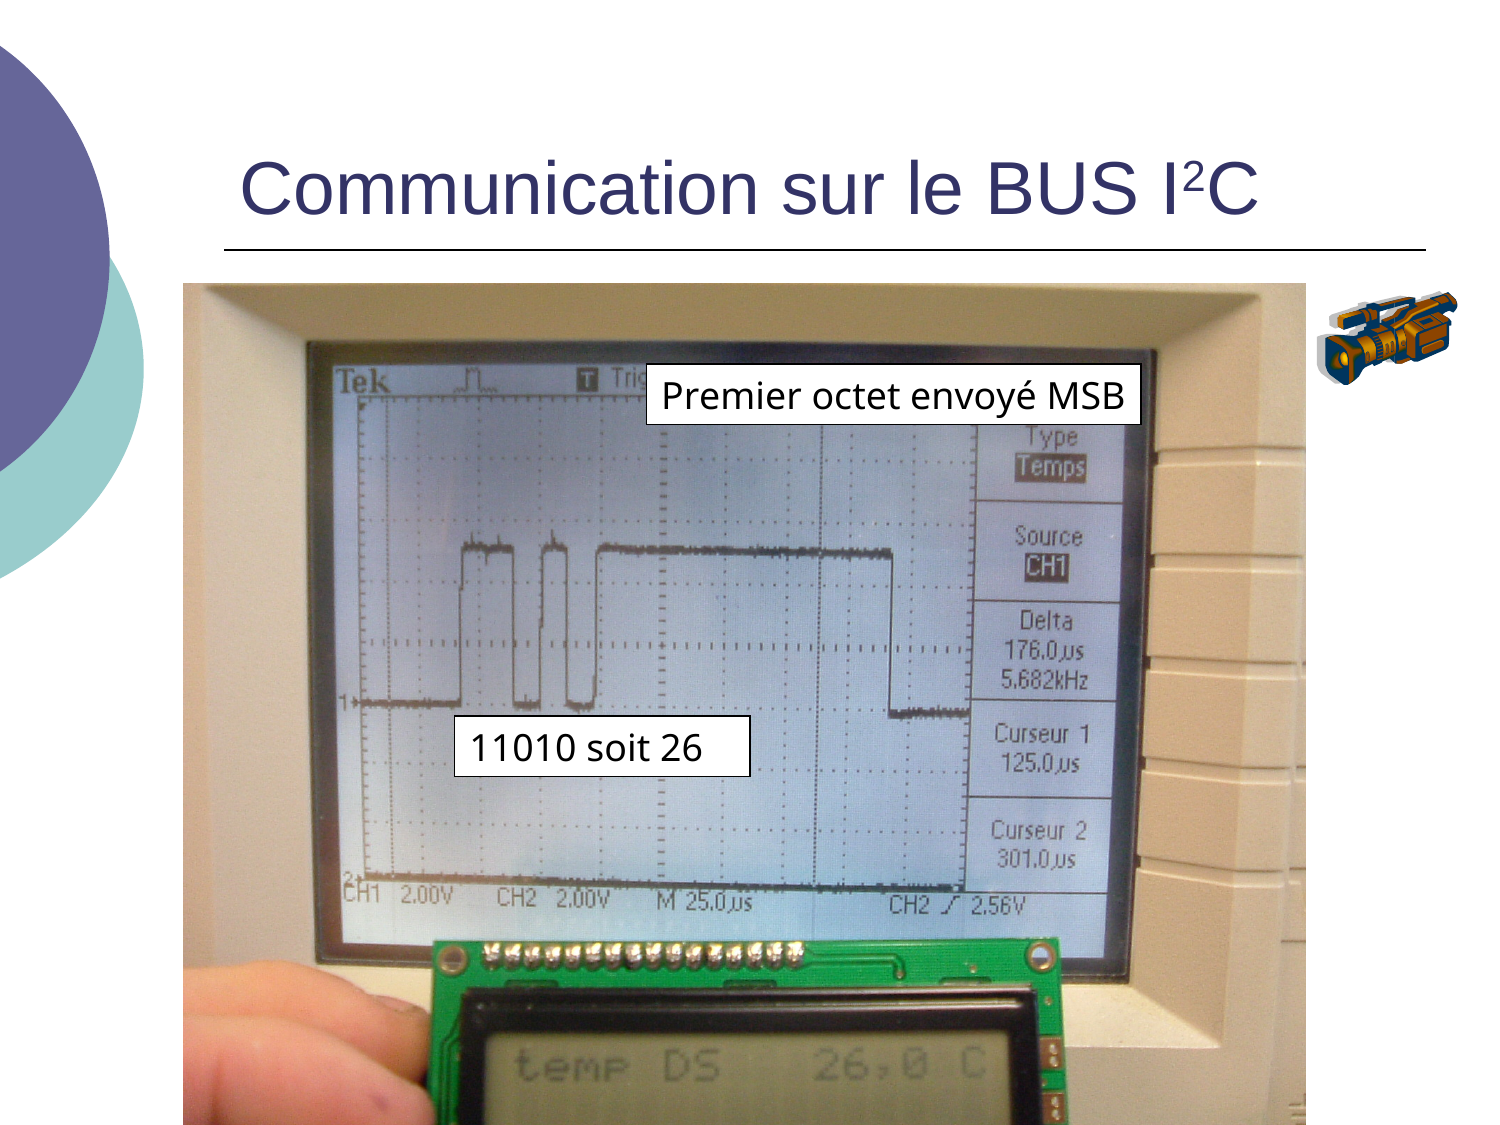

# Communication sur le BUS I2C
Premier octet envoyé MSB
Premier octet envoyé MSB
Premier octet envoyé MSB
SDA
11100 soit 25
11010 soit 26
11000 soit 24
SCL